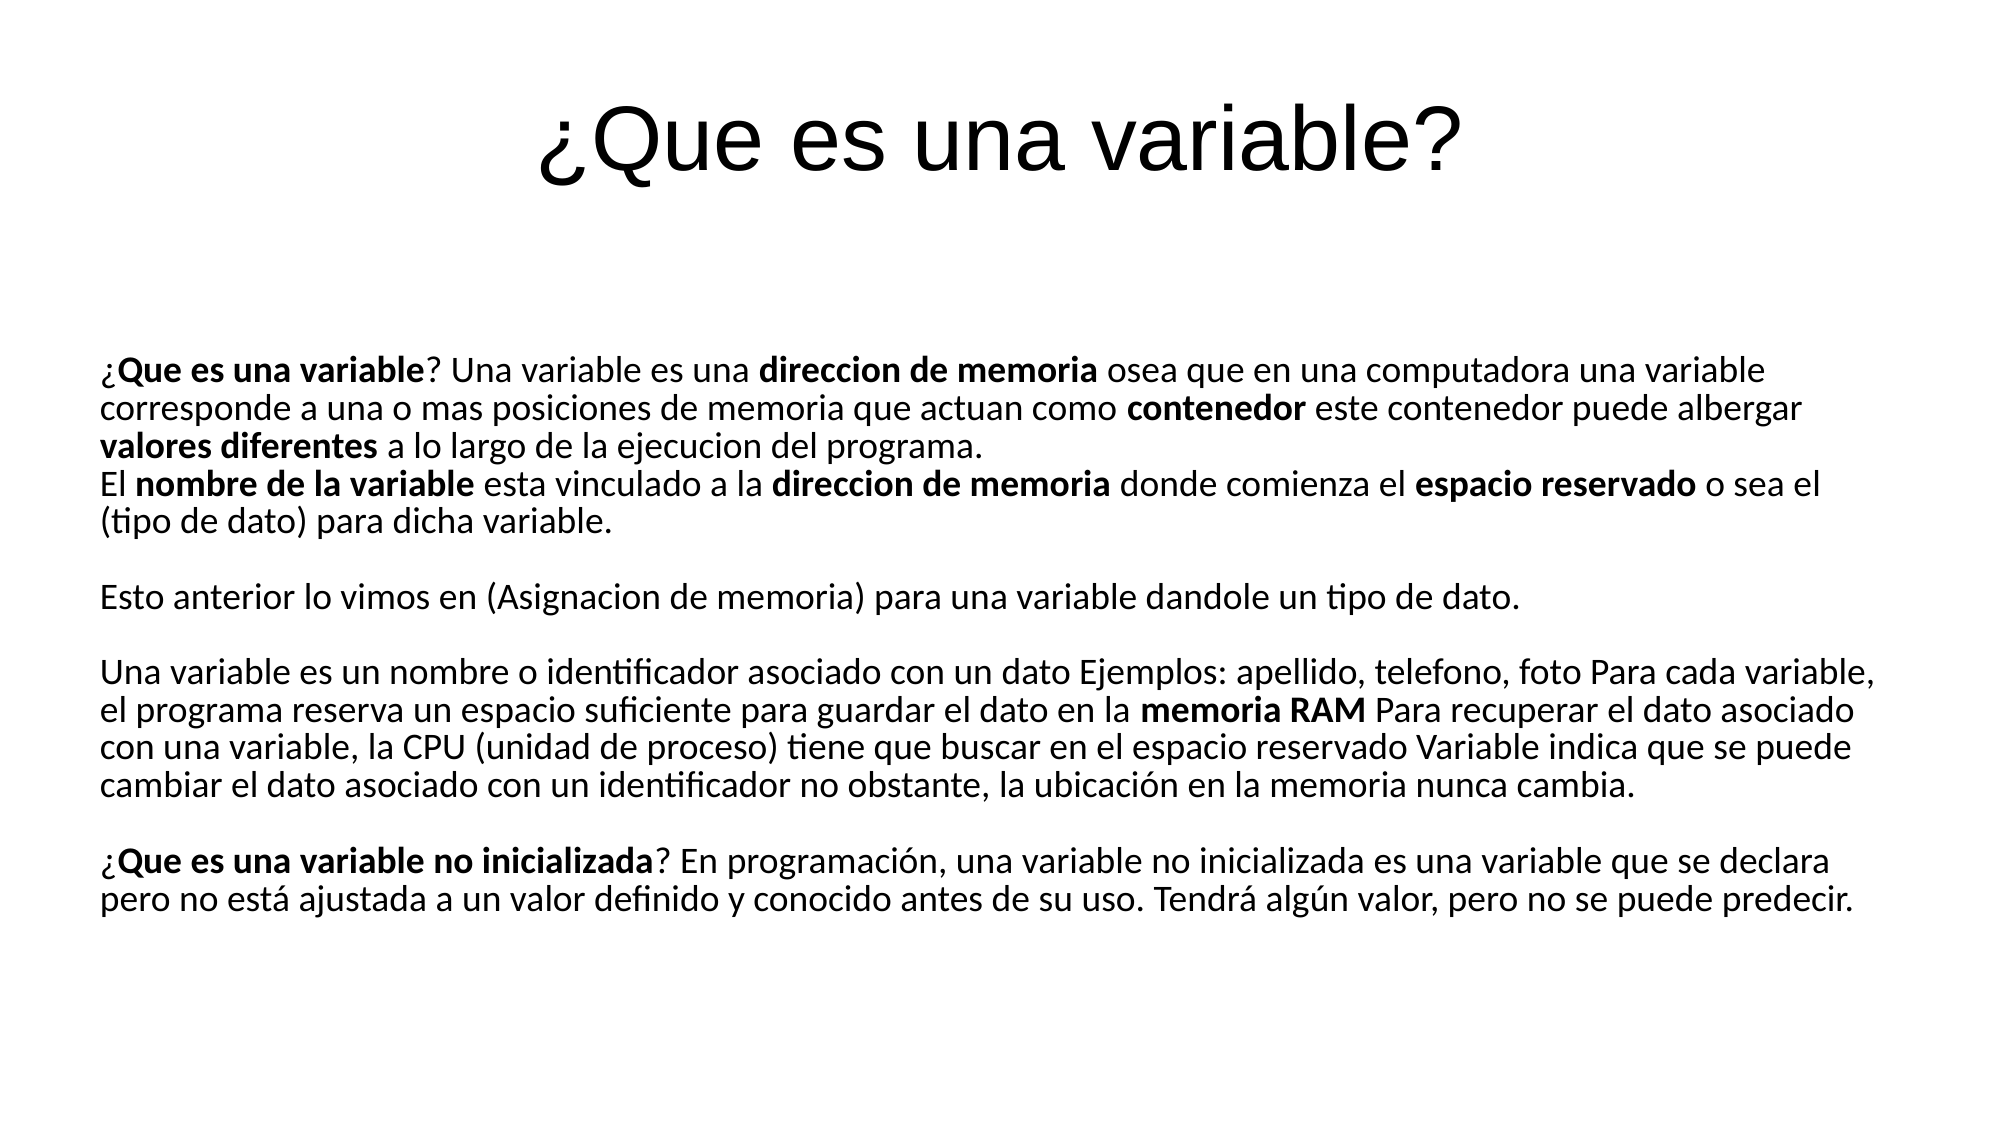

# ¿Que es una variable?
¿Que es una variable? Una variable es una direccion de memoria osea que en una computadora una variable corresponde a una o mas posiciones de memoria que actuan como contenedor este contenedor puede albergar valores diferentes a lo largo de la ejecucion del programa.
El nombre de la variable esta vinculado a la direccion de memoria donde comienza el espacio reservado o sea el
(tipo de dato) para dicha variable.
Esto anterior lo vimos en (Asignacion de memoria) para una variable dandole un tipo de dato.
Una variable es un nombre o identificador asociado con un dato Ejemplos: apellido, telefono, foto Para cada variable, el programa reserva un espacio suficiente para guardar el dato en la memoria RAM Para recuperar el dato asociado con una variable, la CPU (unidad de proceso) tiene que buscar en el espacio reservado Variable indica que se puede cambiar el dato asociado con un identificador no obstante, la ubicación en la memoria nunca cambia.
¿Que es una variable no inicializada? En programación, una variable no inicializada es una variable que se declara pero no está ajustada a un valor definido y conocido antes de su uso. Tendrá algún valor, pero no se puede predecir.